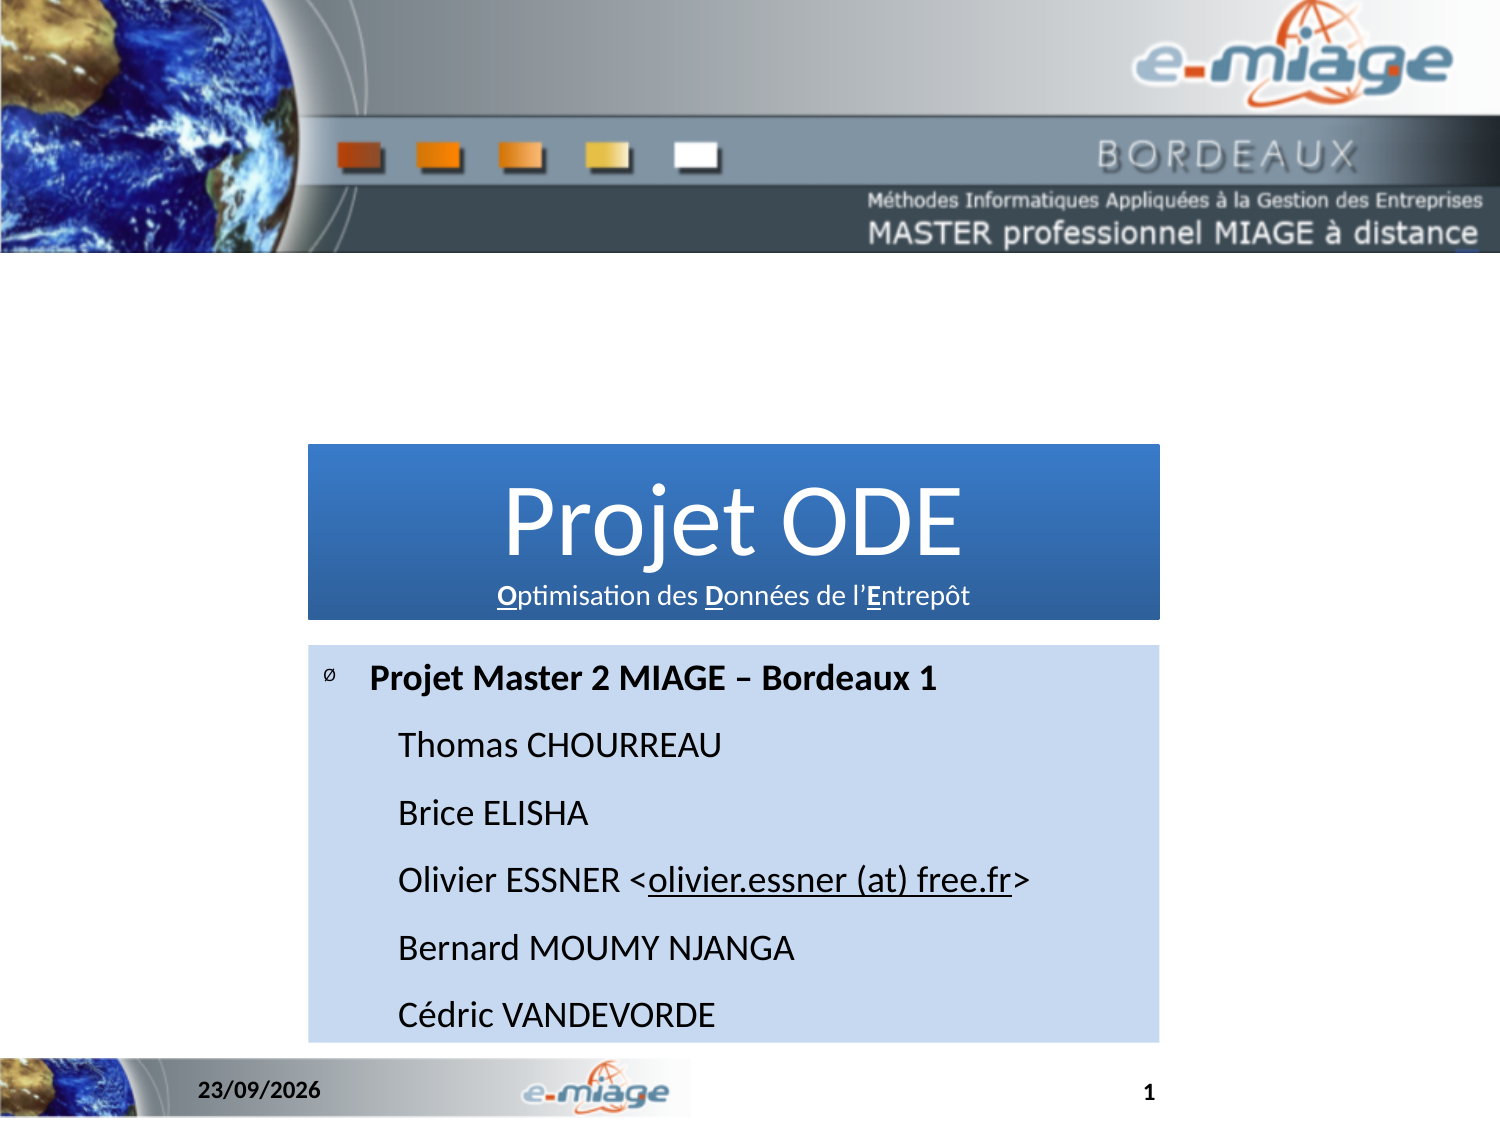

Projet ODE
Optimisation des Données de l’Entrepôt
Projet Master 2 MIAGE – Bordeaux 1
Thomas CHOURREAU
Brice ELISHA
Olivier ESSNER <olivier.essner (at) free.fr>
Bernard MOUMY NJANGA
Cédric VANDEVORDE